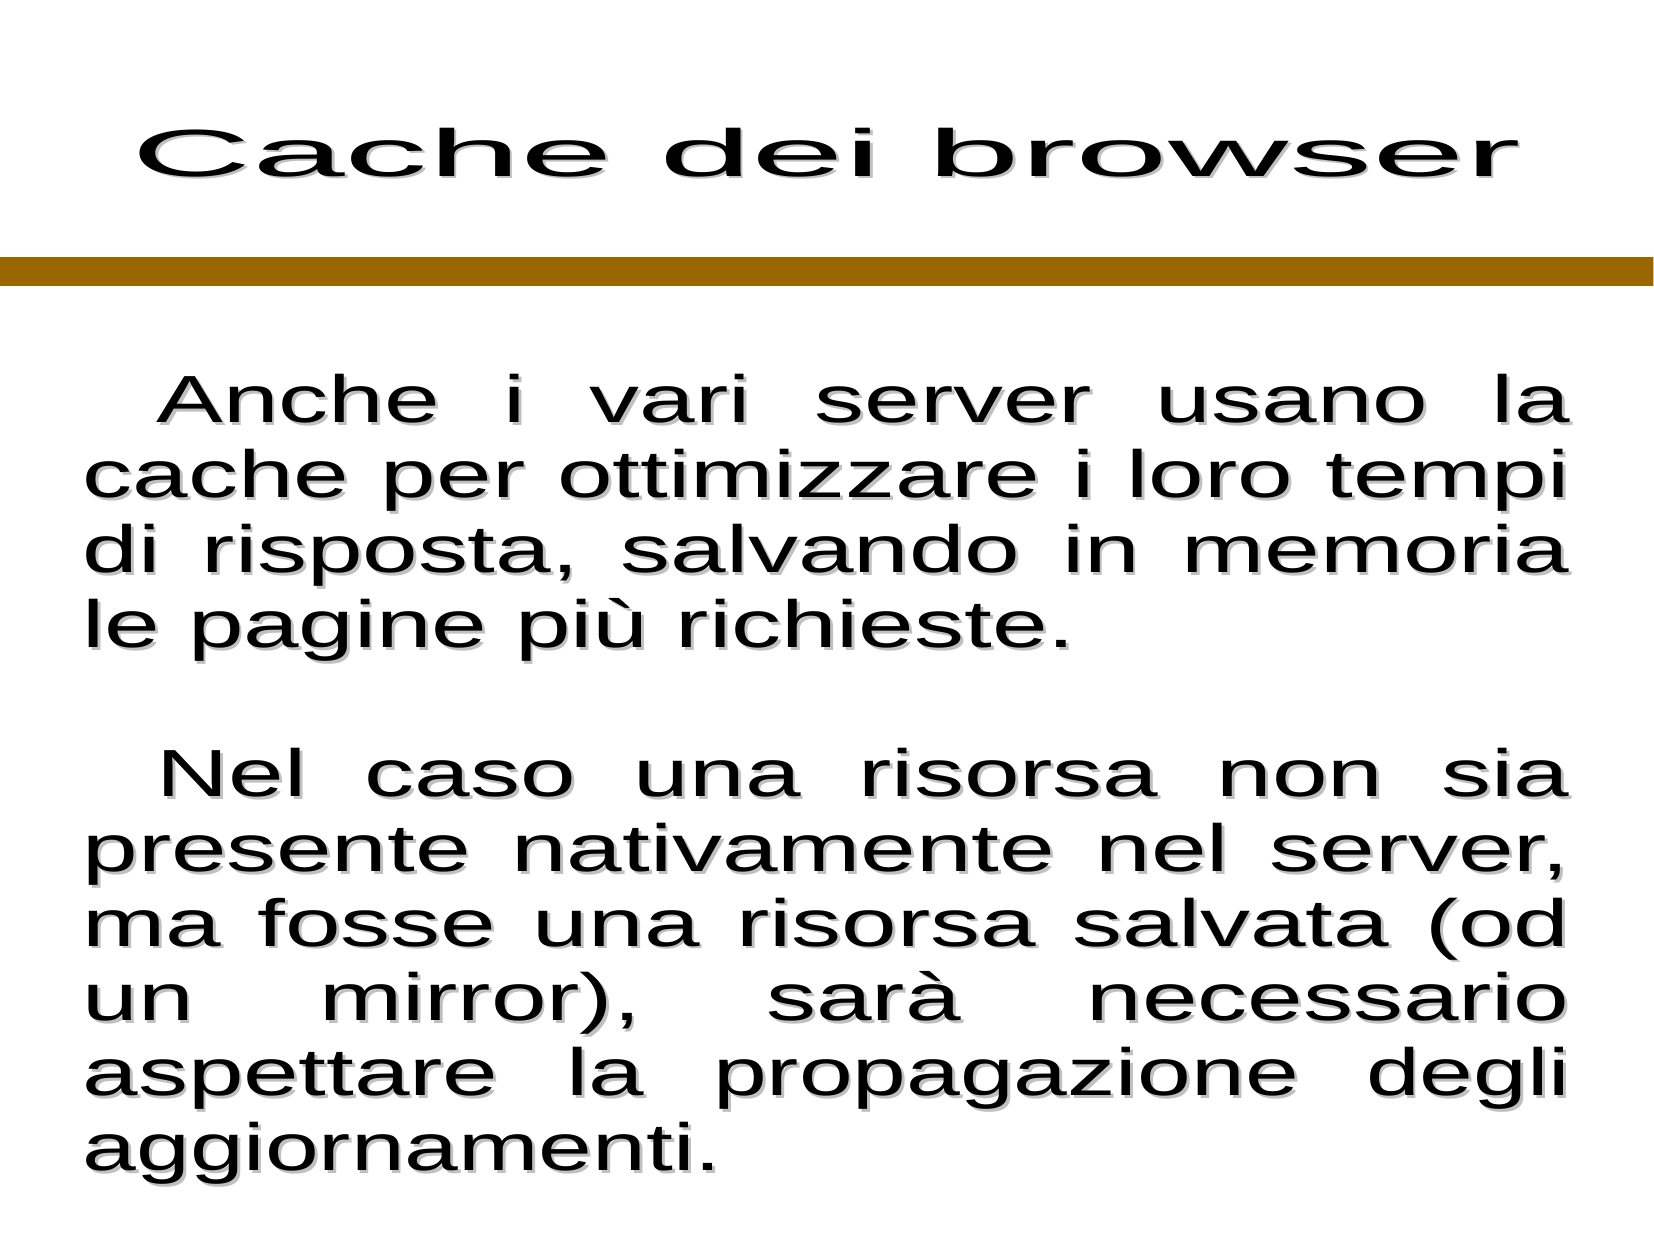

# Cache dei browser
	Anche i vari server usano la cache per ottimizzare i loro tempi di risposta, salvando in memoria le pagine più richieste.
	Nel caso una risorsa non sia presente nativamente nel server, ma fosse una risorsa salvata (od un mirror), sarà necessario aspettare la propagazione degli aggiornamenti.